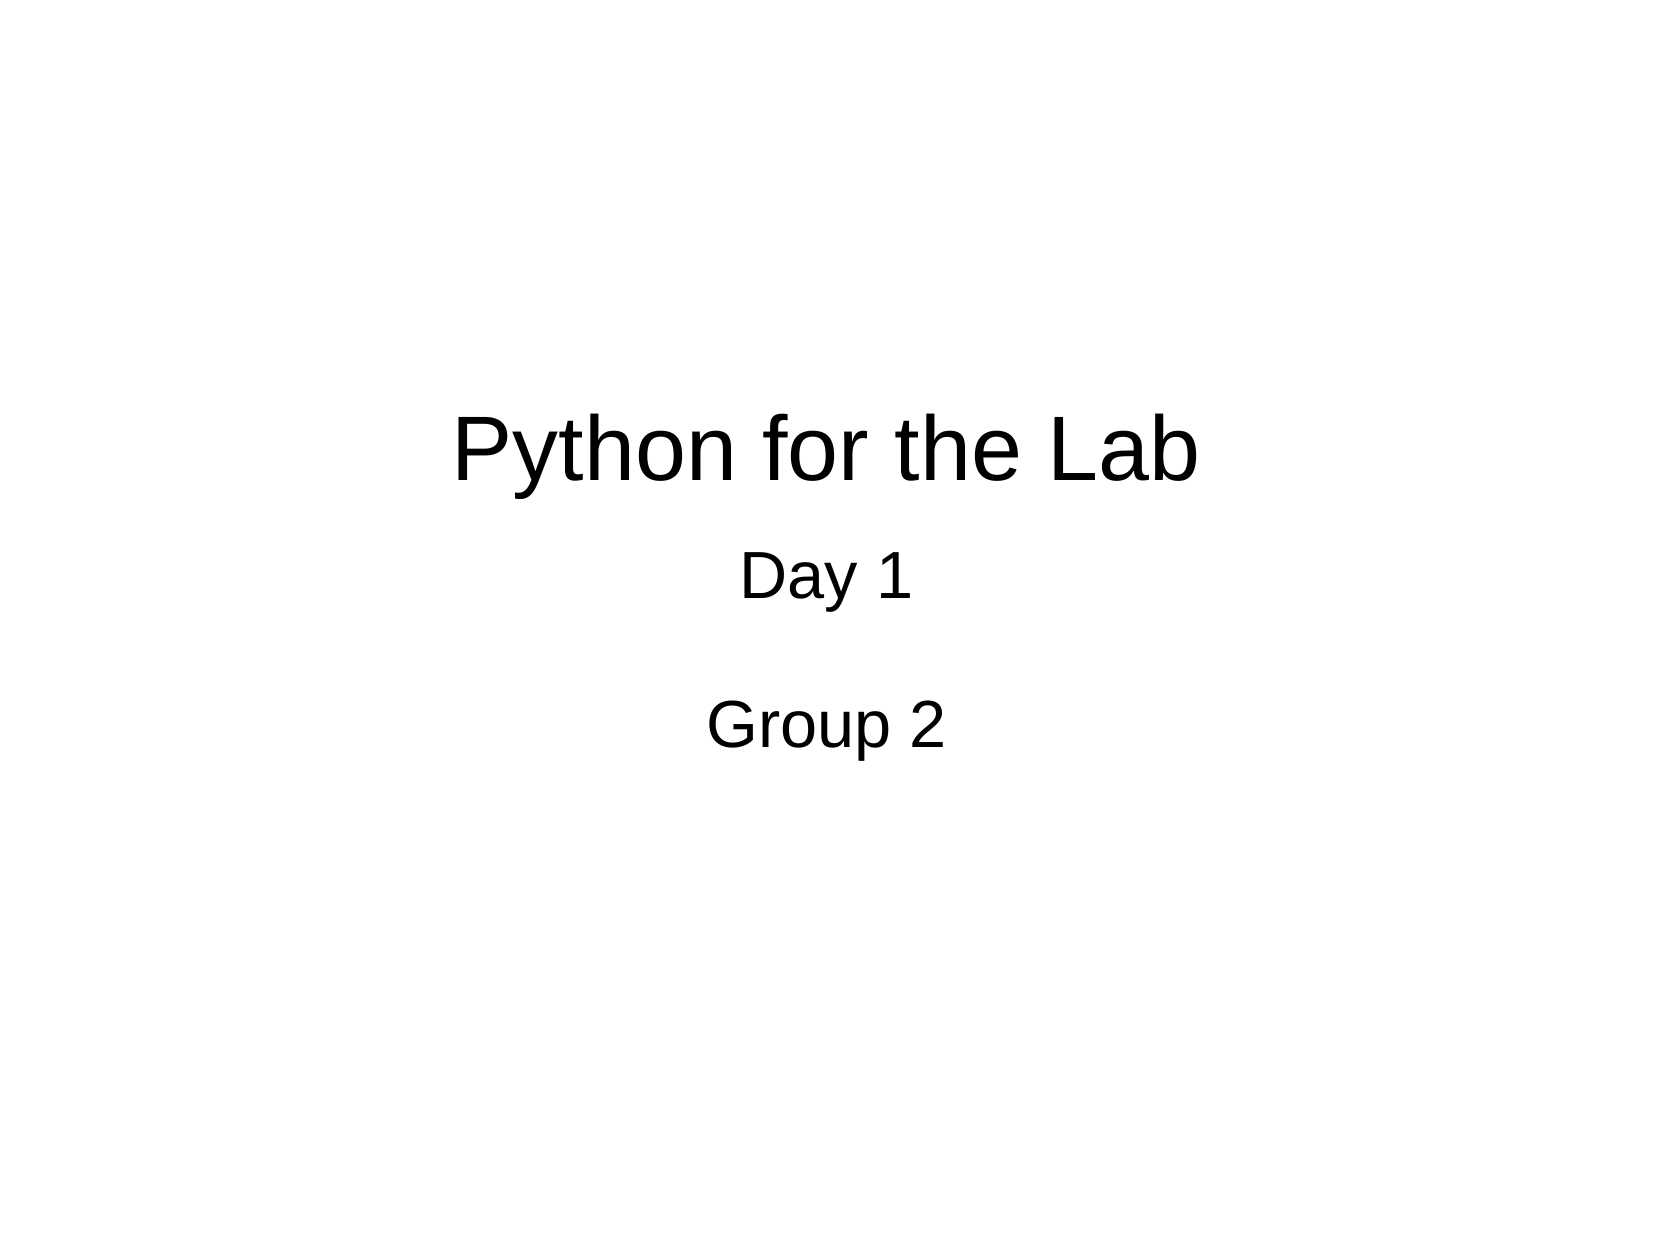

Day 1
Group 2
# Python for the Lab